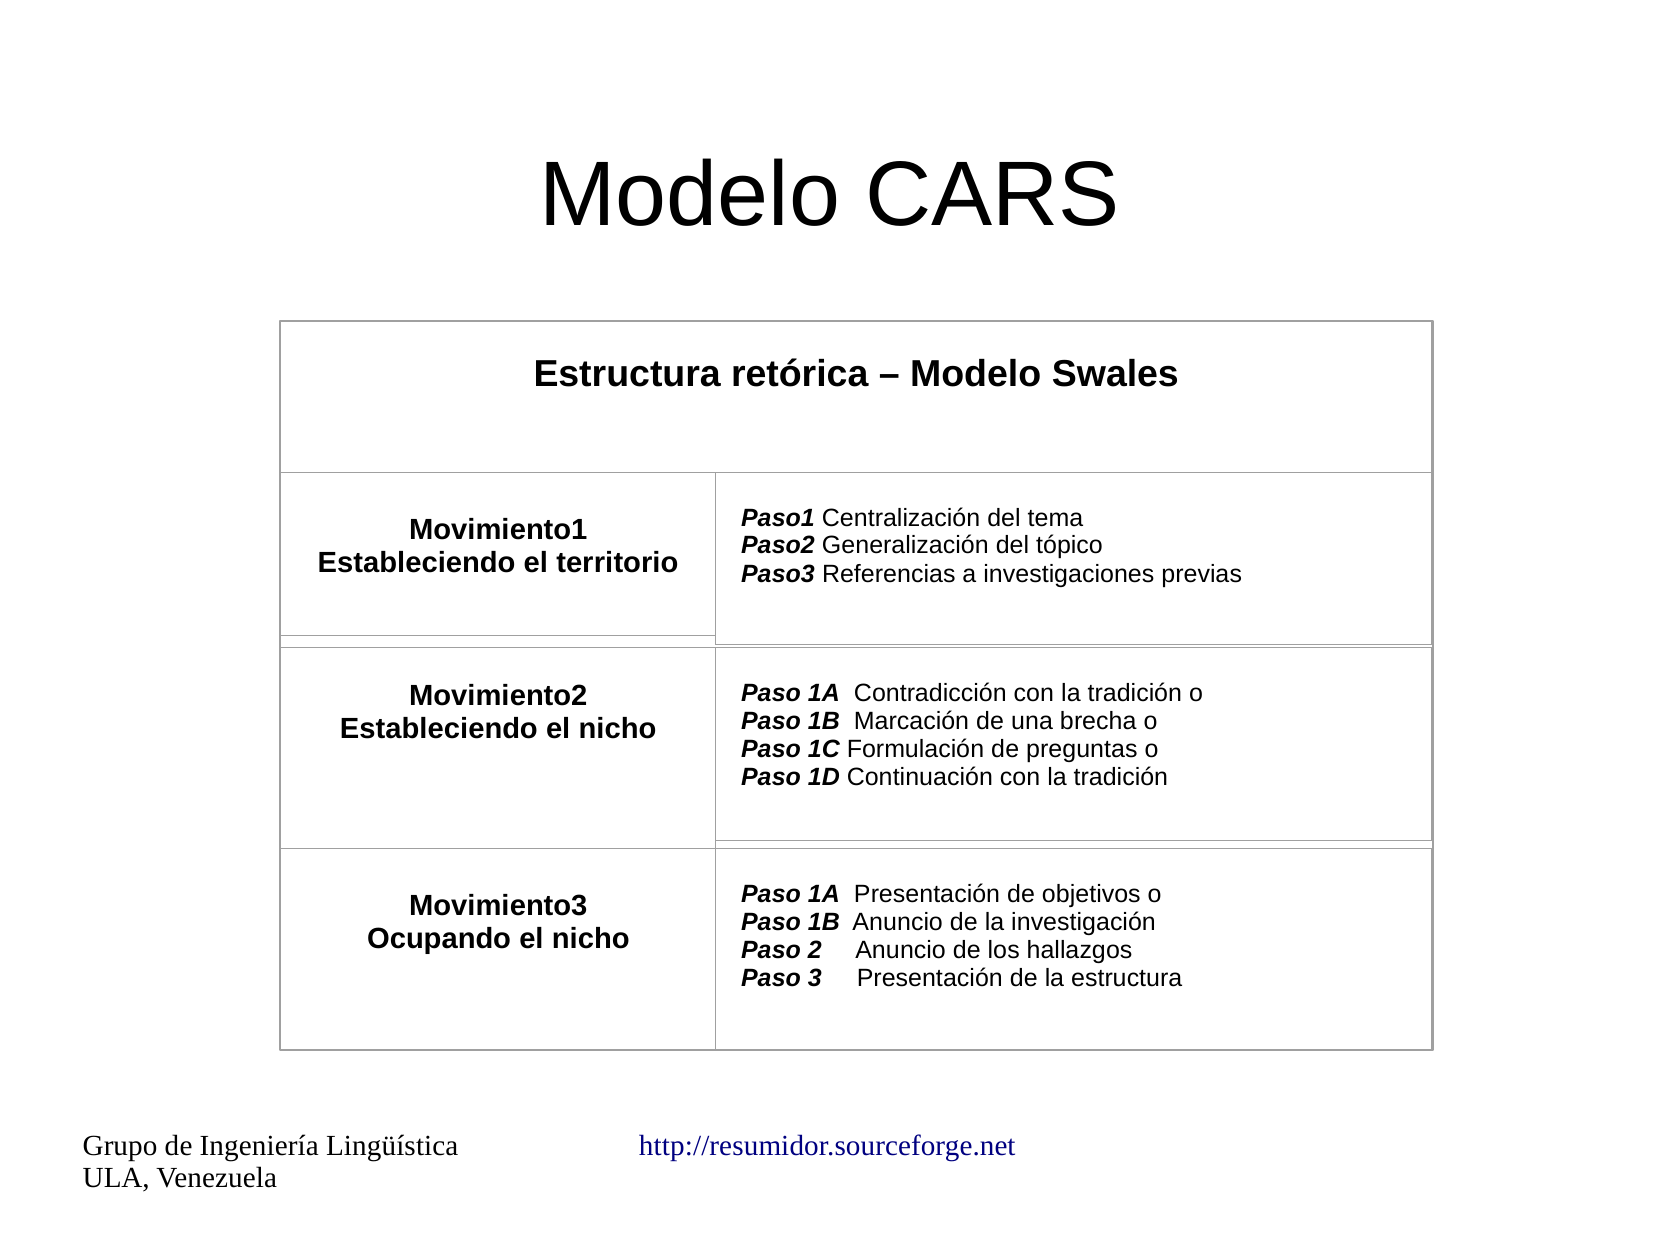

# Modelo CARS
Estructura retórica – Modelo Swales
Movimiento1
Estableciendo el territorio
Paso1 Centralización del tema
Paso2 Generalización del tópico
Paso3 Referencias a investigaciones previas
Movimiento2
Estableciendo el nicho
Paso 1A Contradicción con la tradición o
Paso 1B Marcación de una brecha o
Paso 1C Formulación de preguntas o
Paso 1D Continuación con la tradición
Movimiento3
Ocupando el nicho
Paso 1A Presentación de objetivos o
Paso 1B Anuncio de la investigación
Paso 2 Anuncio de los hallazgos
Paso 3 Presentación de la estructura